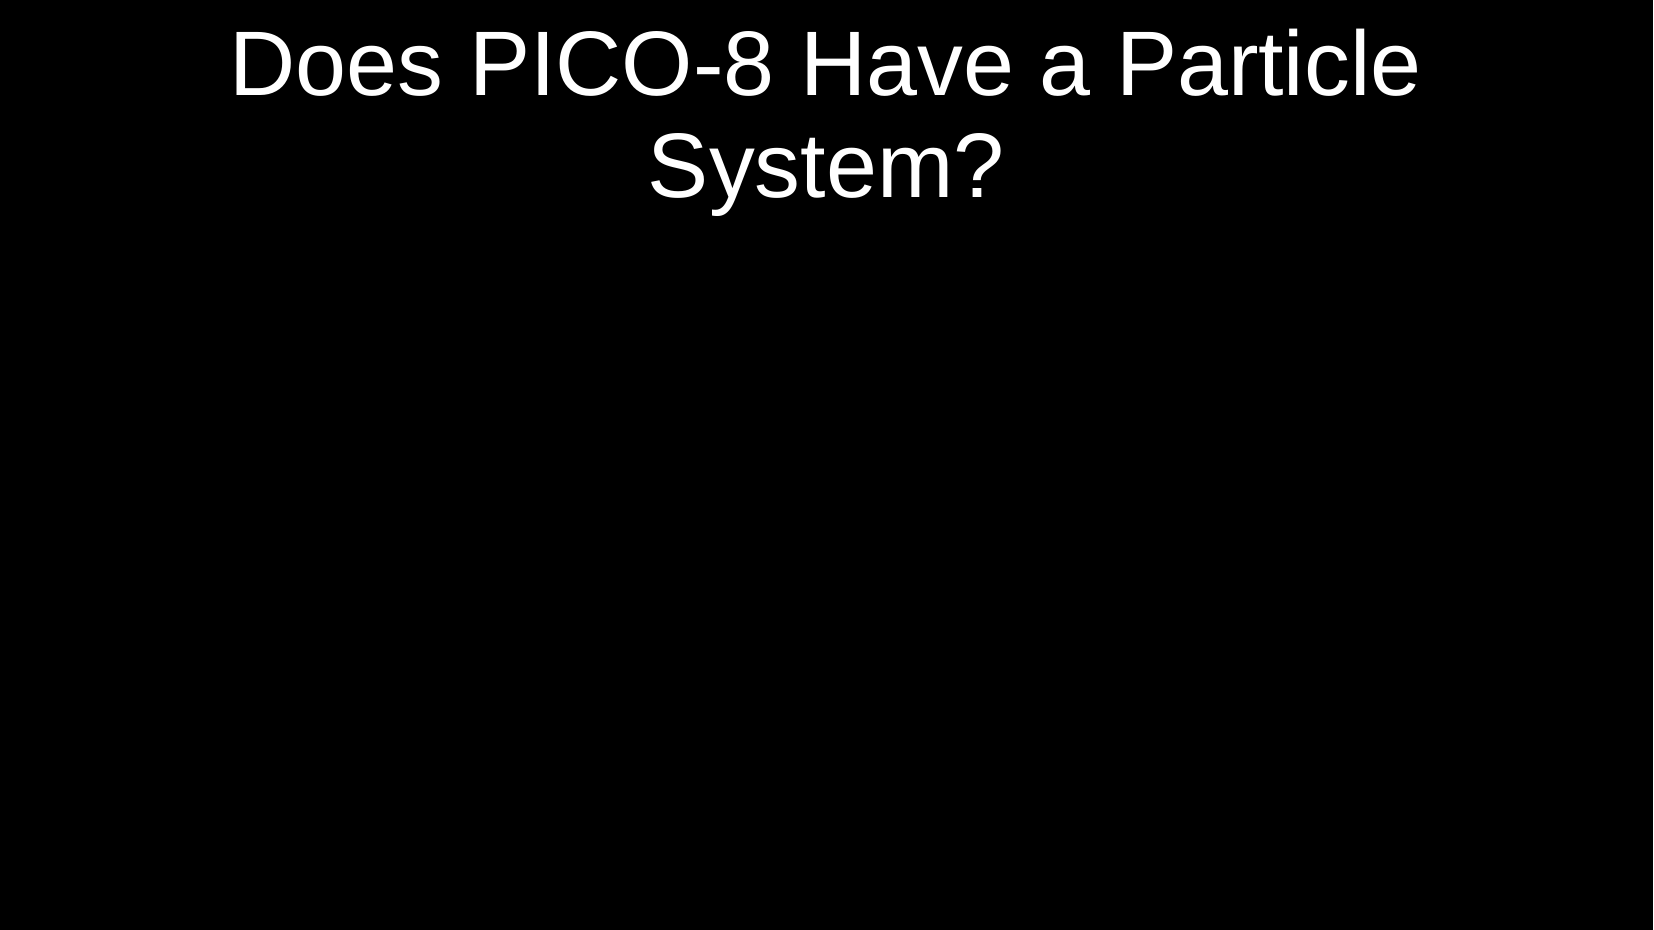

# Does PICO-8 Have a Particle System?